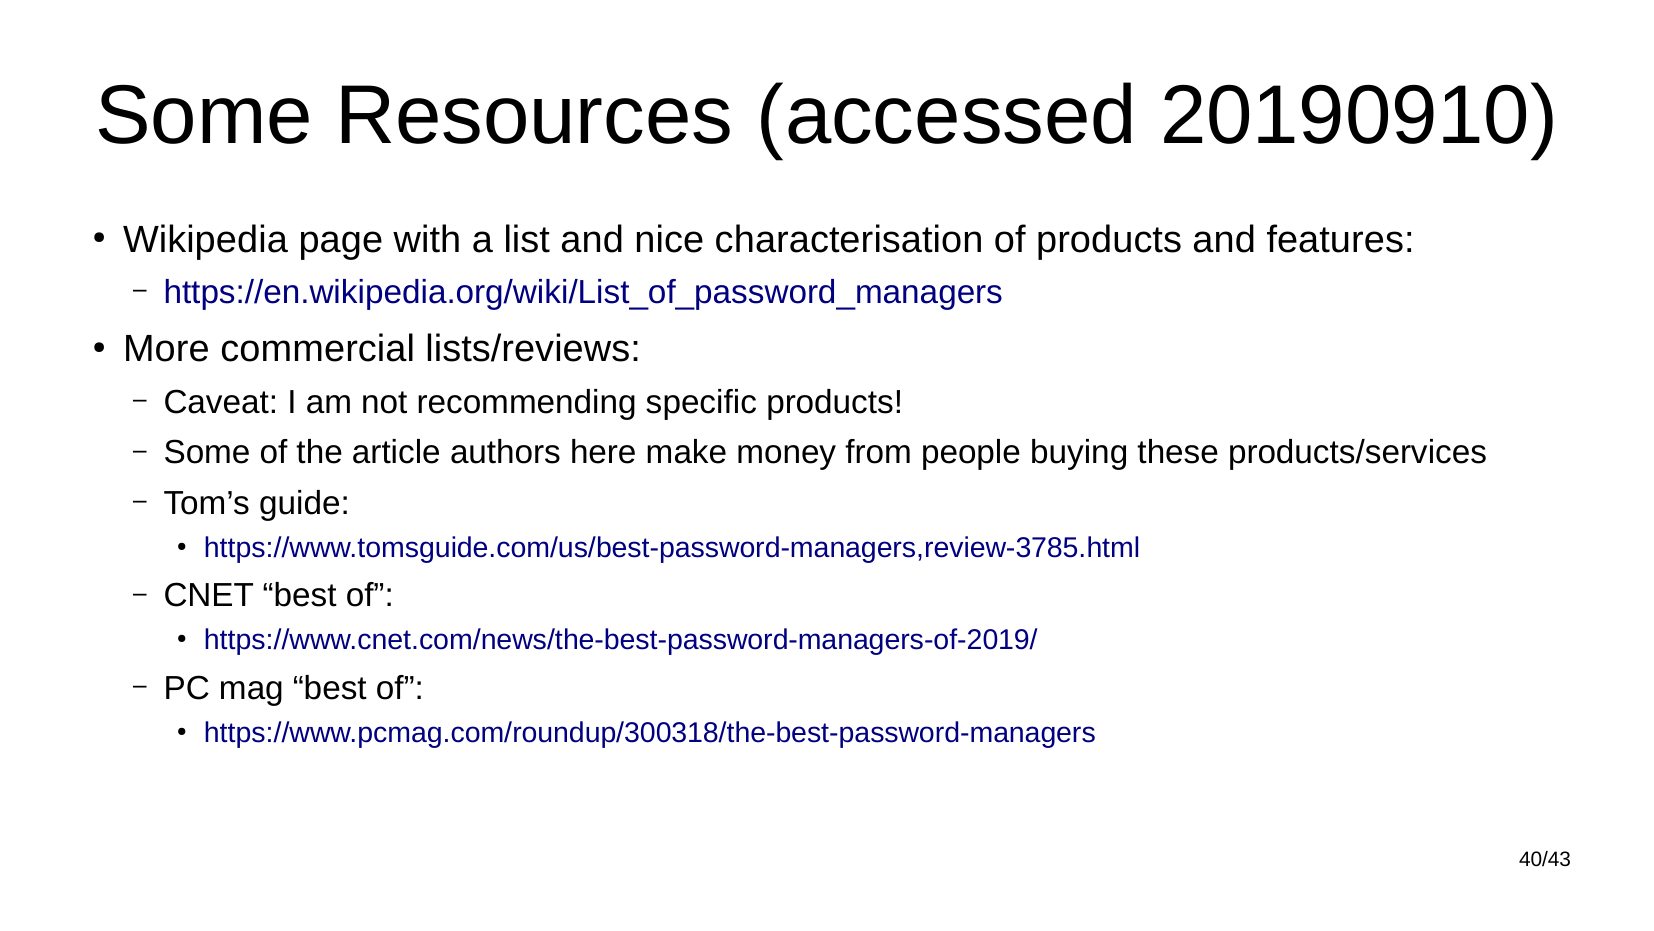

# Some Resources (accessed 20190910)
Wikipedia page with a list and nice characterisation of products and features:
https://en.wikipedia.org/wiki/List_of_password_managers
More commercial lists/reviews:
Caveat: I am not recommending specific products!
Some of the article authors here make money from people buying these products/services
Tom’s guide:
https://www.tomsguide.com/us/best-password-managers,review-3785.html
CNET “best of”:
https://www.cnet.com/news/the-best-password-managers-of-2019/
PC mag “best of”:
https://www.pcmag.com/roundup/300318/the-best-password-managers
40